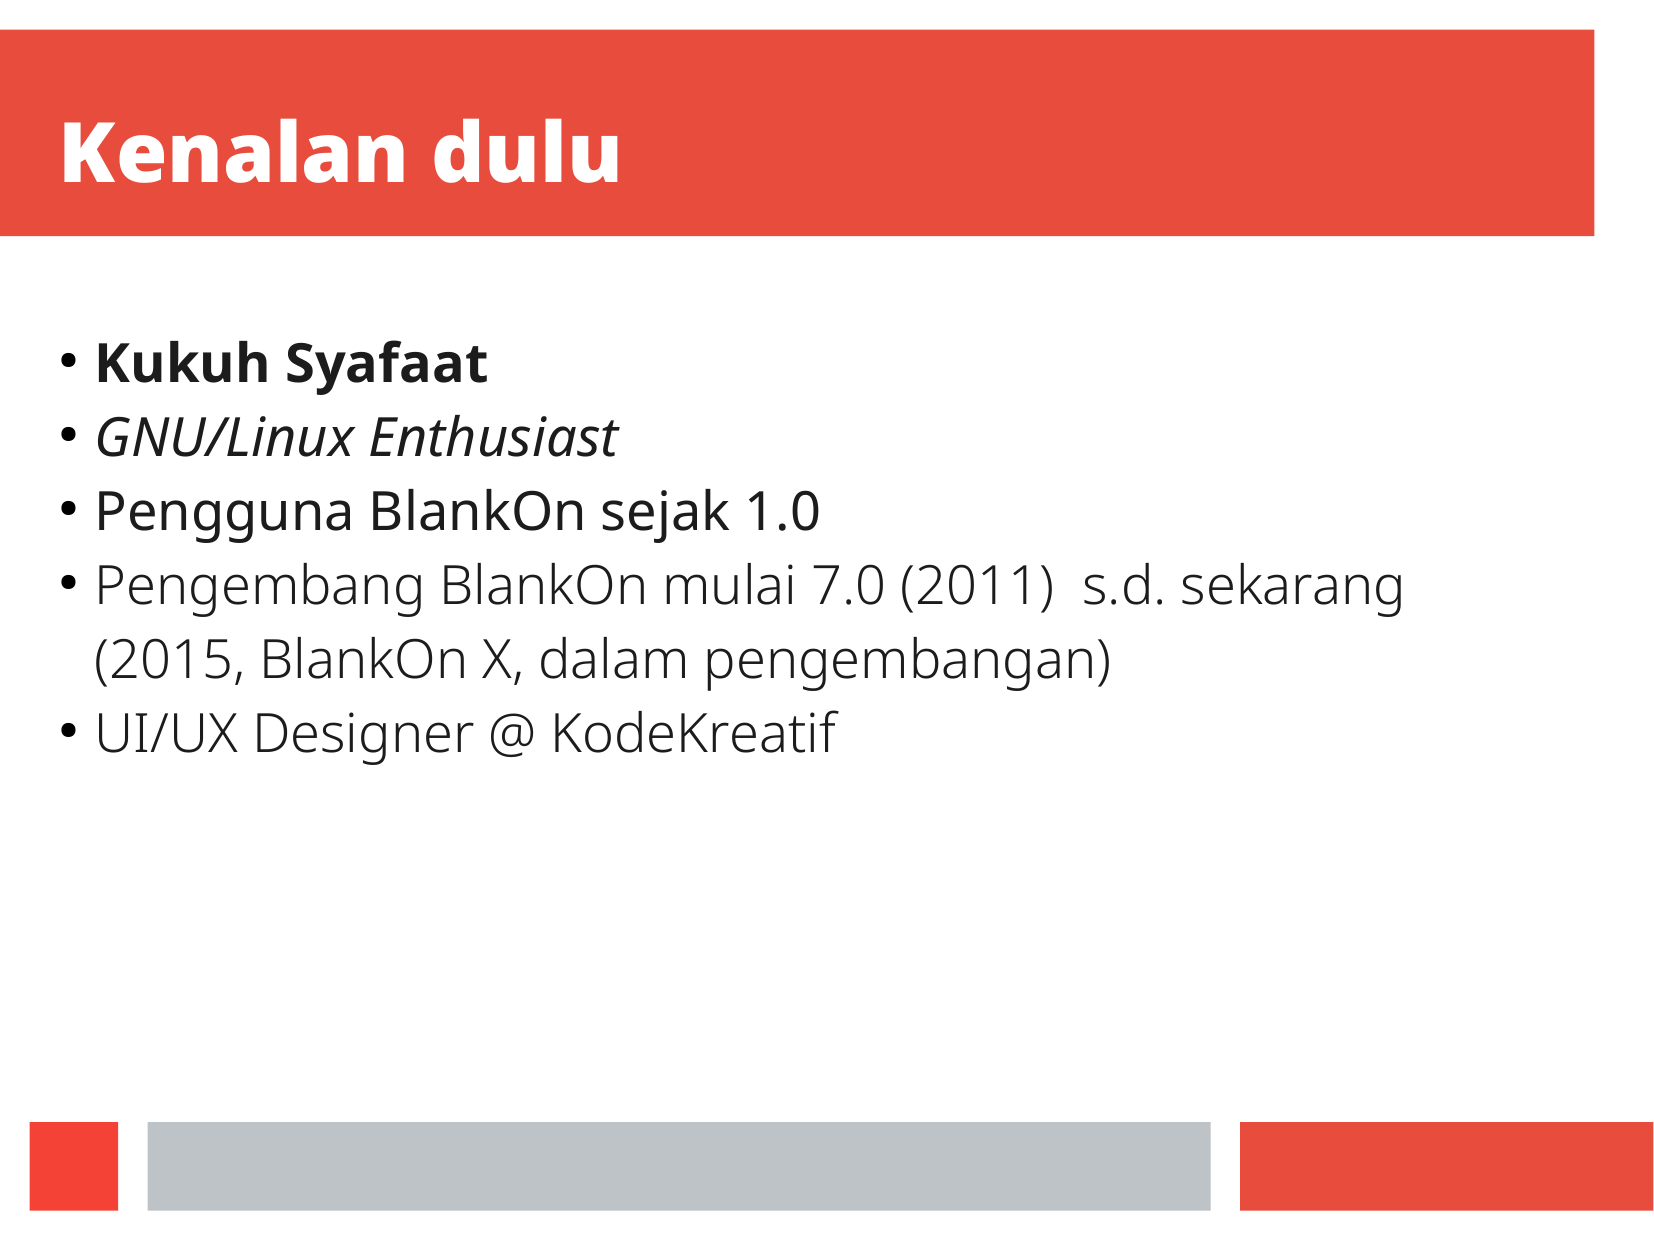

# Kenalan dulu
Kukuh Syafaat
GNU/Linux Enthusiast
Pengguna BlankOn sejak 1.0
Pengembang BlankOn mulai 7.0 (2011) s.d. sekarang (2015, BlankOn X, dalam pengembangan)
UI/UX Designer @ KodeKreatif